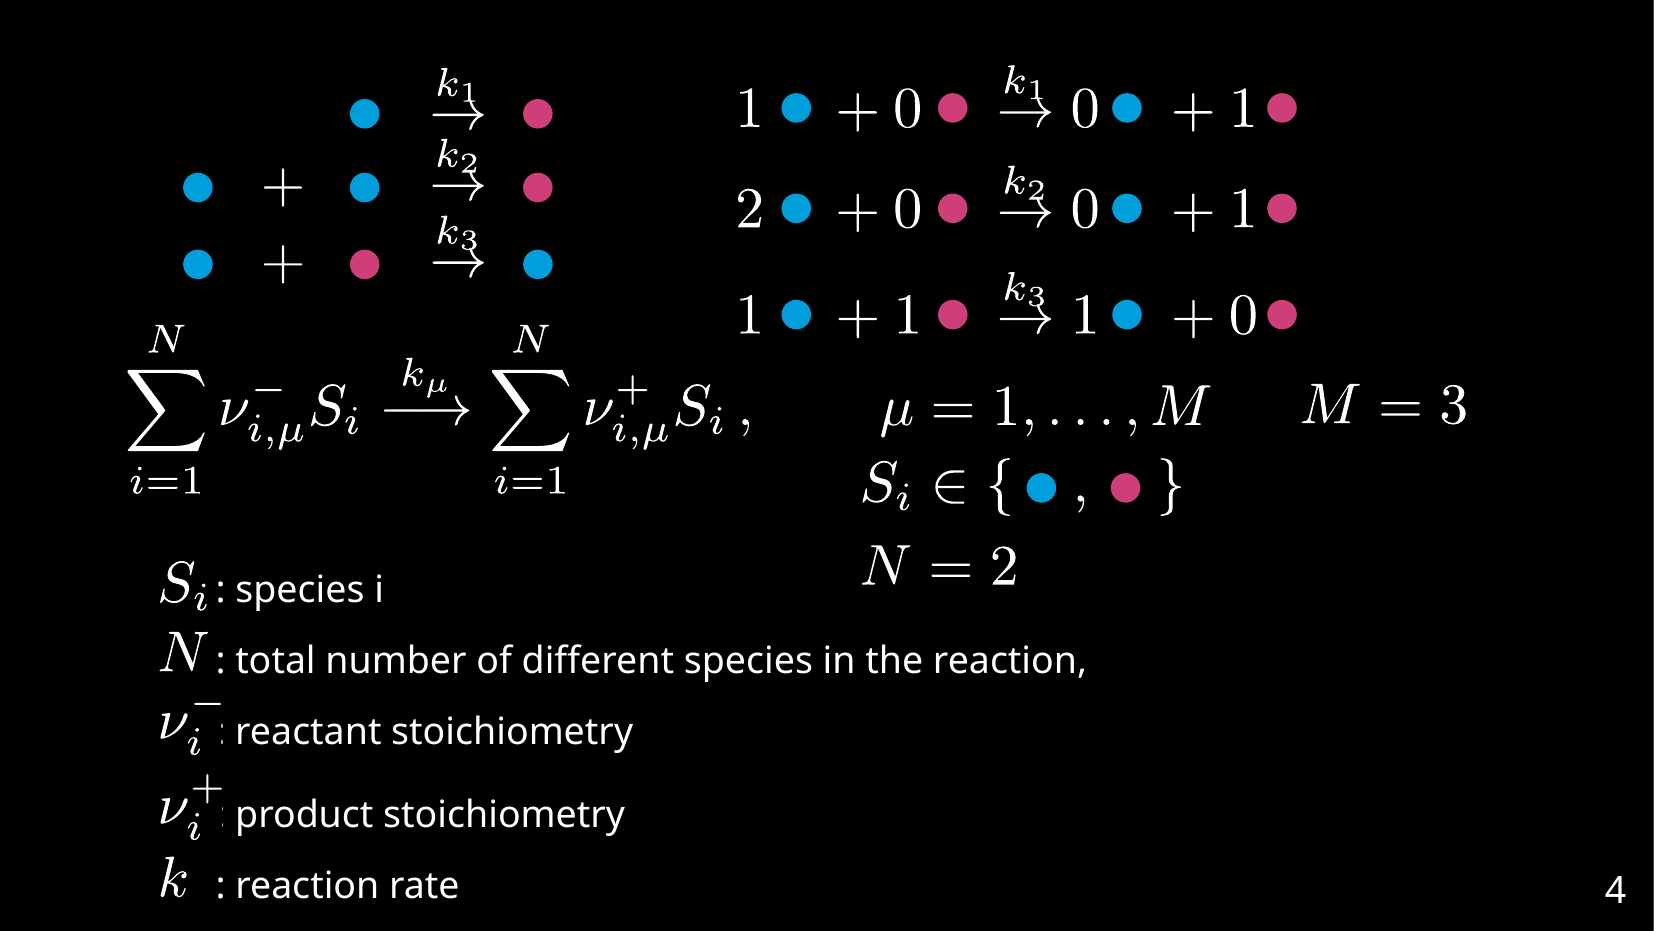

: species i
: total number of different species in the reaction,
: reactant stoichiometry
: product stoichiometry
: reaction rate